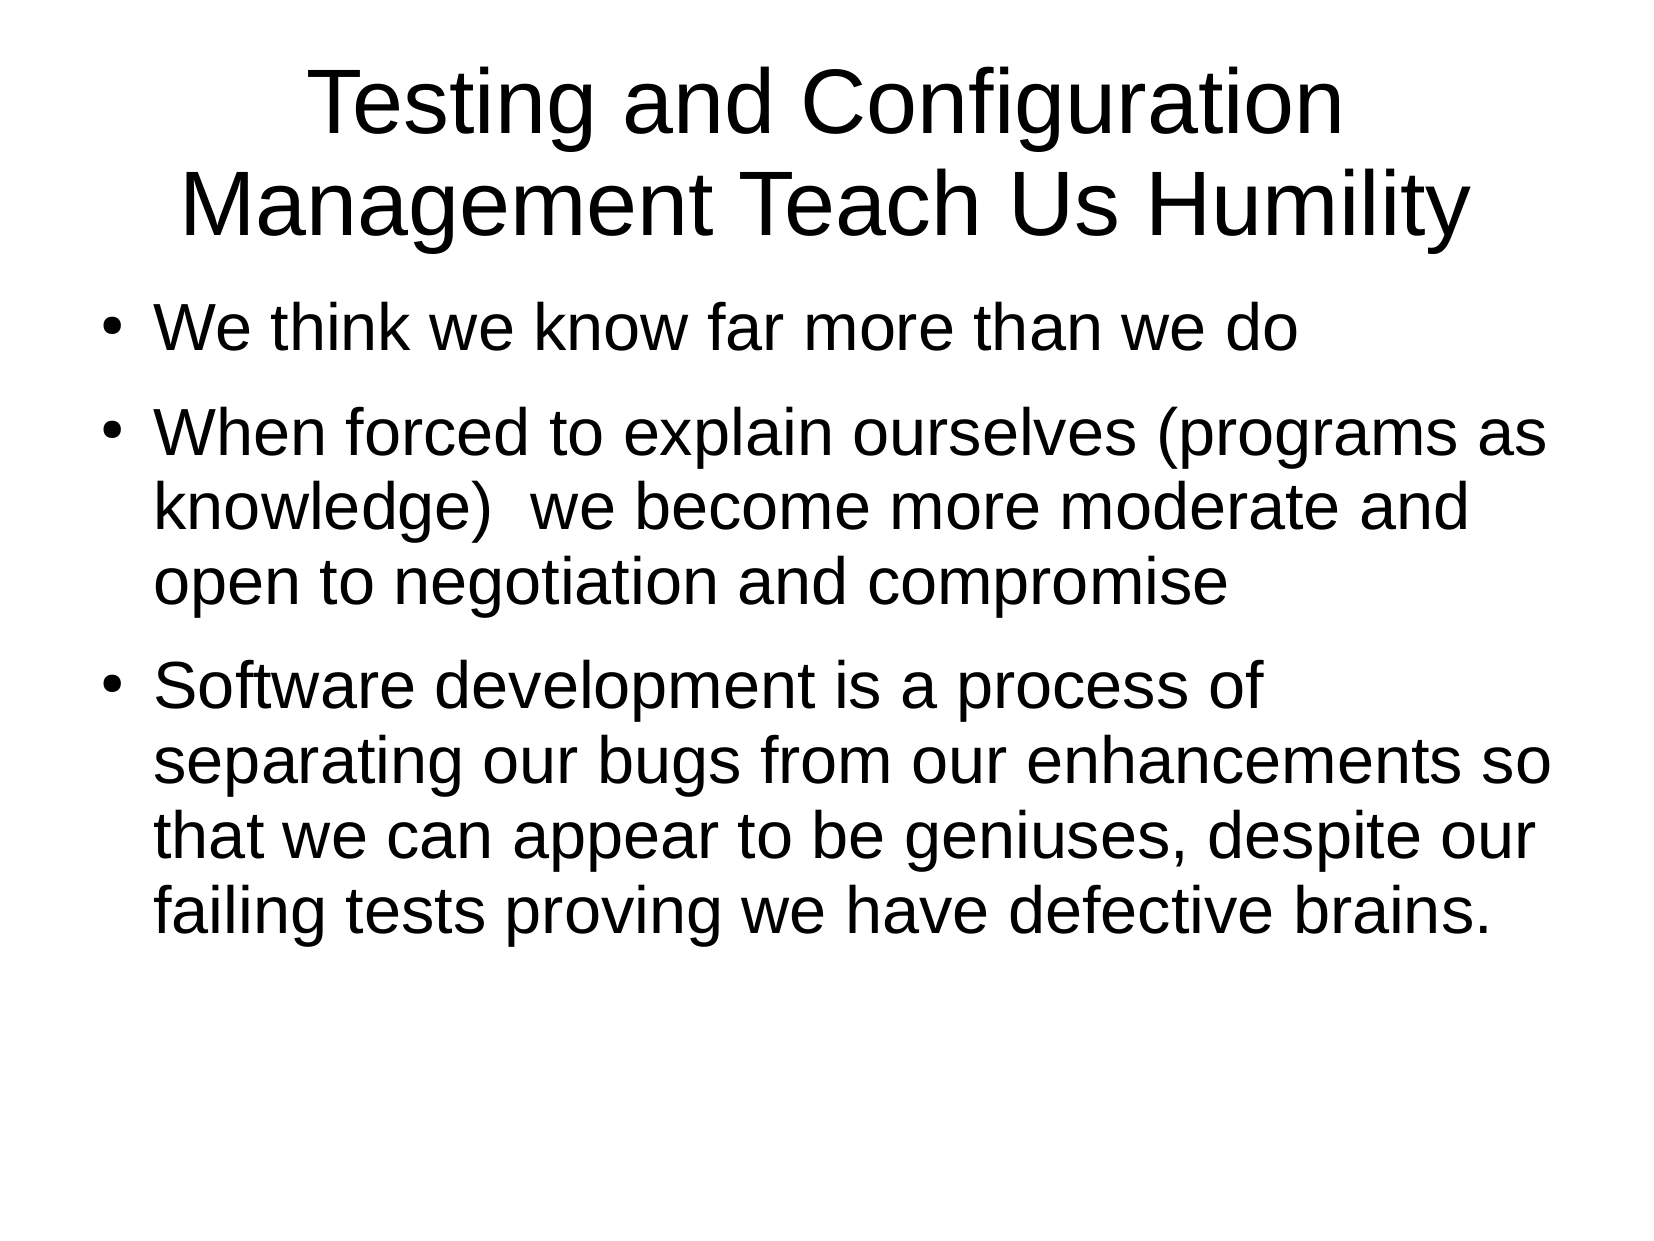

# Testing and Configuration Management Teach Us Humility
We think we know far more than we do
When forced to explain ourselves (programs as knowledge) we become more moderate and open to negotiation and compromise
Software development is a process of separating our bugs from our enhancements so that we can appear to be geniuses, despite our failing tests proving we have defective brains.